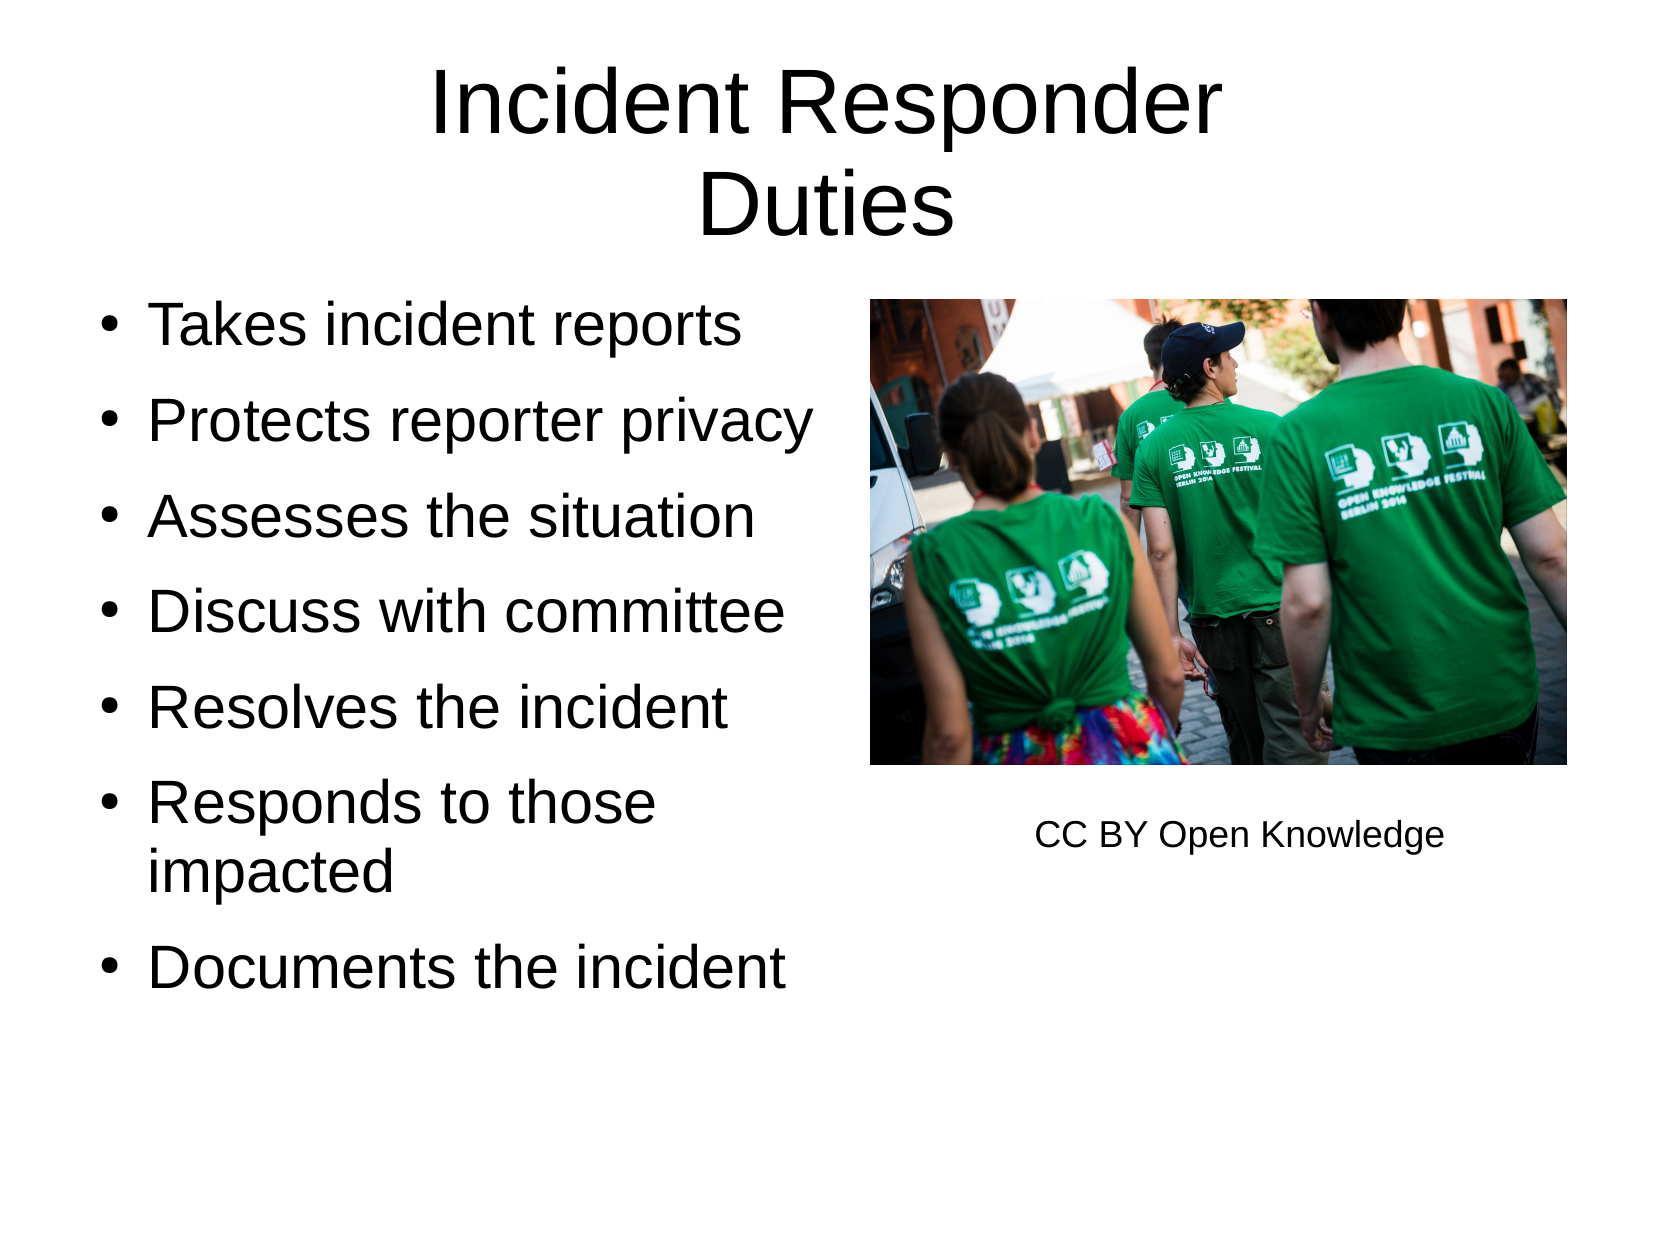

# Incident Responder Duties
Takes incident reports
Protects reporter privacy
Assesses the situation
Discuss with committee
Resolves the incident
Responds to those impacted
Documents the incident
CC BY Open Knowledge